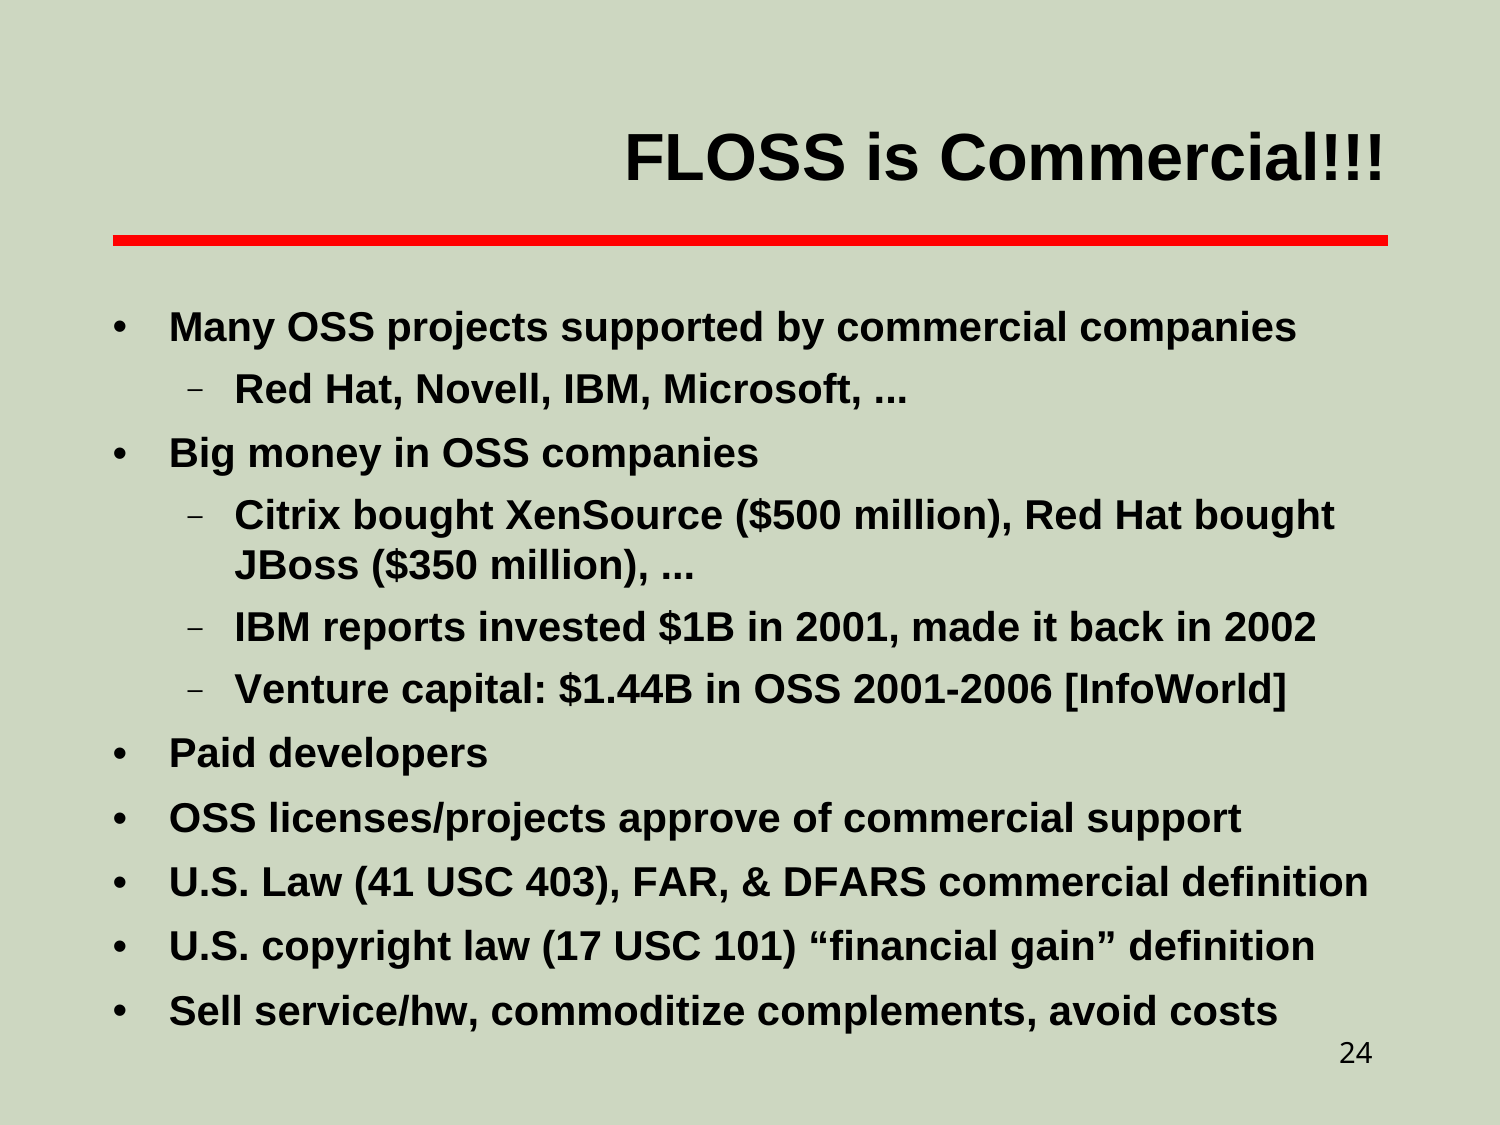

# FLOSS is Commercial!!!
Many OSS projects supported by commercial companies
Red Hat, Novell, IBM, Microsoft, ...
Big money in OSS companies
Citrix bought XenSource ($500 million), Red Hat bought JBoss ($350 million), ...
IBM reports invested $1B in 2001, made it back in 2002
Venture capital: $1.44B in OSS 2001-2006 [InfoWorld]
Paid developers
OSS licenses/projects approve of commercial support
U.S. Law (41 USC 403), FAR, & DFARS commercial definition
U.S. copyright law (17 USC 101) “financial gain” definition
Sell service/hw, commoditize complements, avoid costs